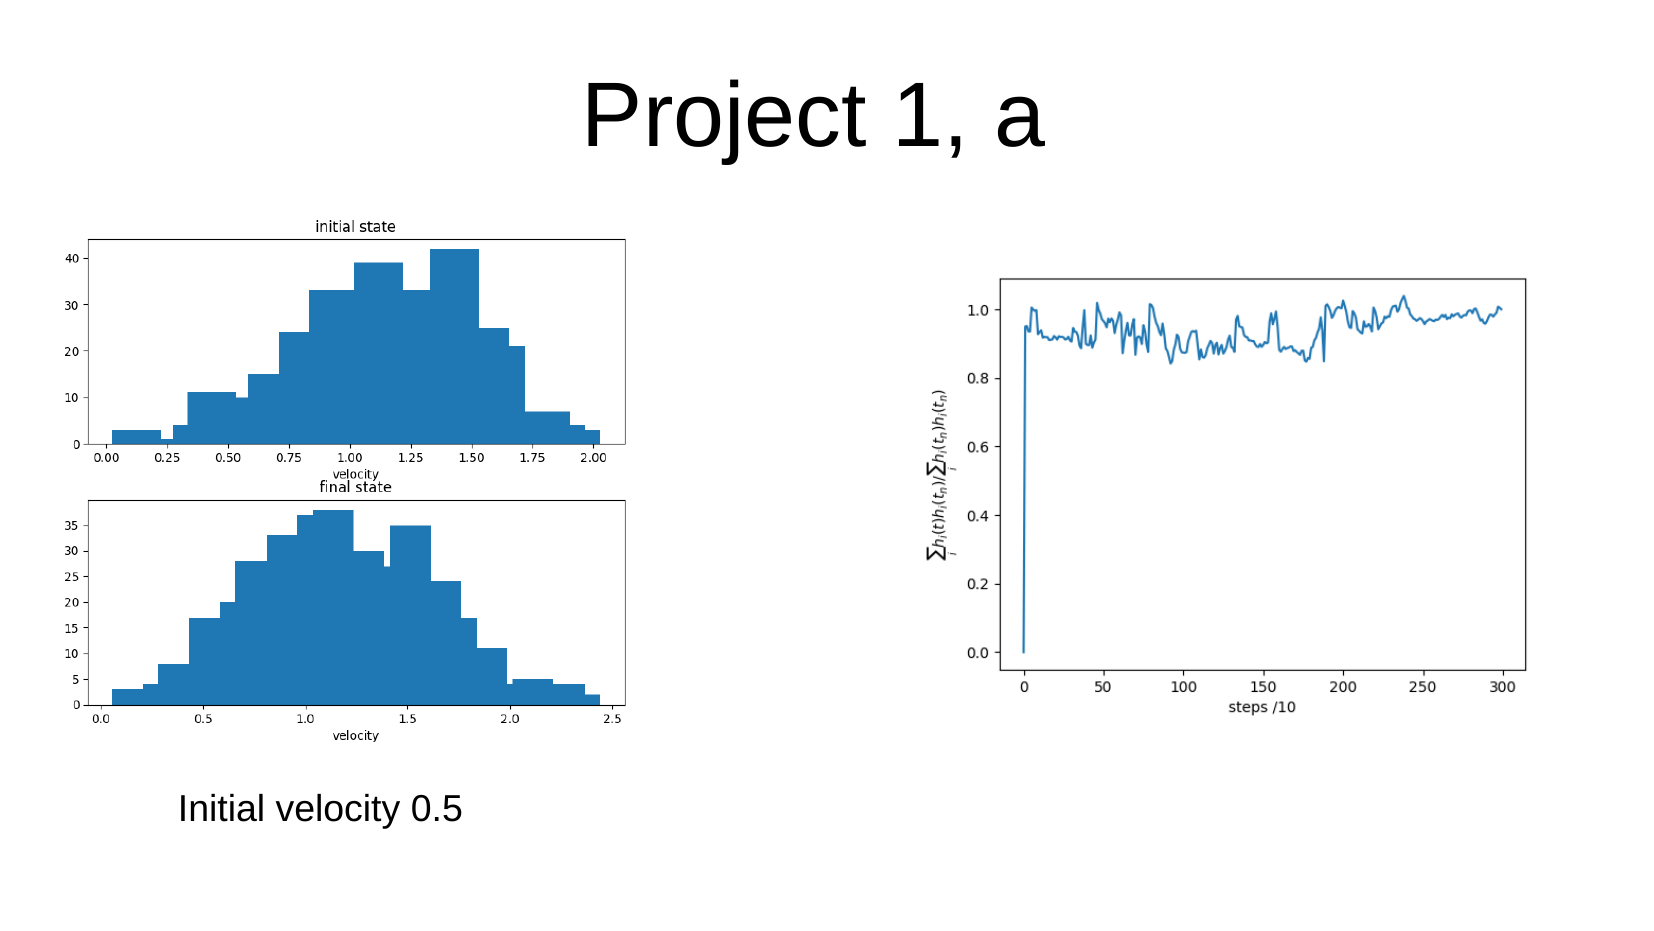

# Project 1, a
Initial velocity 0.5